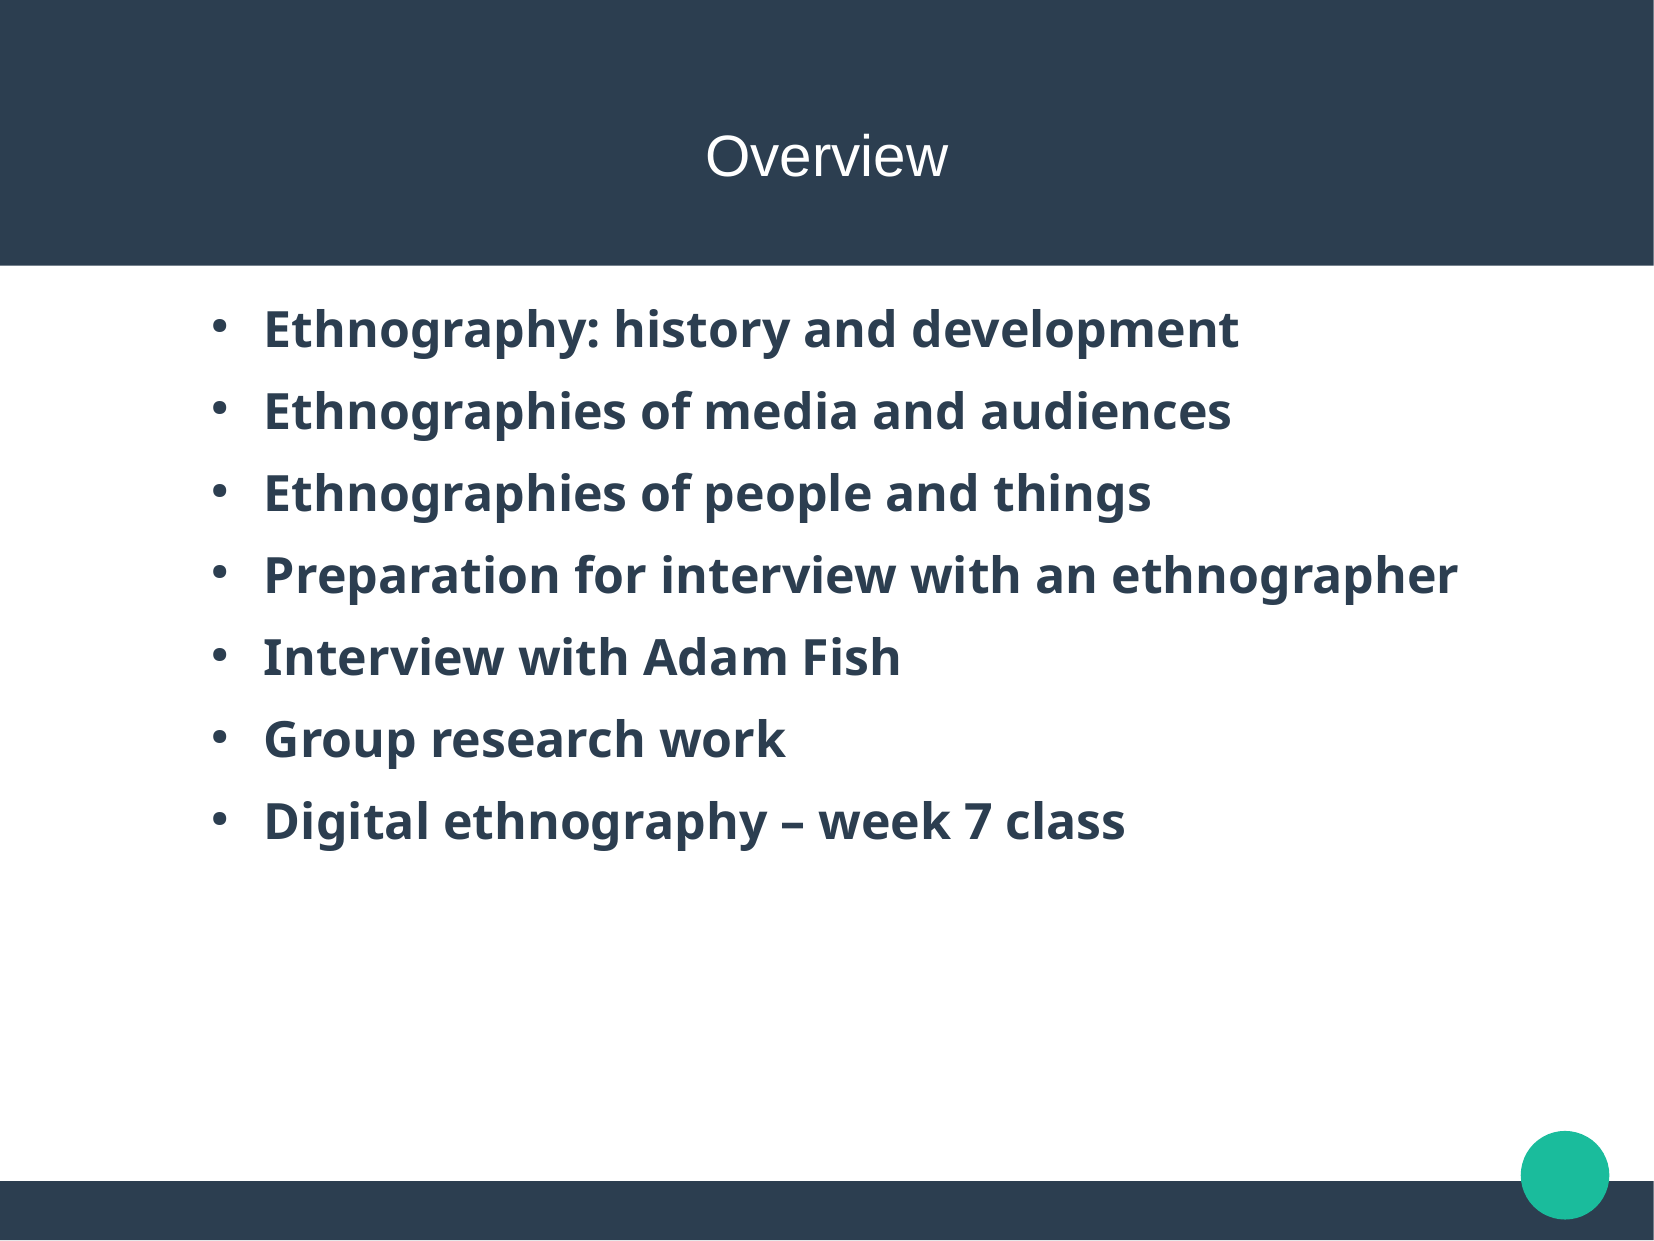

# Overview
Ethnography: history and development
Ethnographies of media and audiences
Ethnographies of people and things
Preparation for interview with an ethnographer
Interview with Adam Fish
Group research work
Digital ethnography – week 7 class